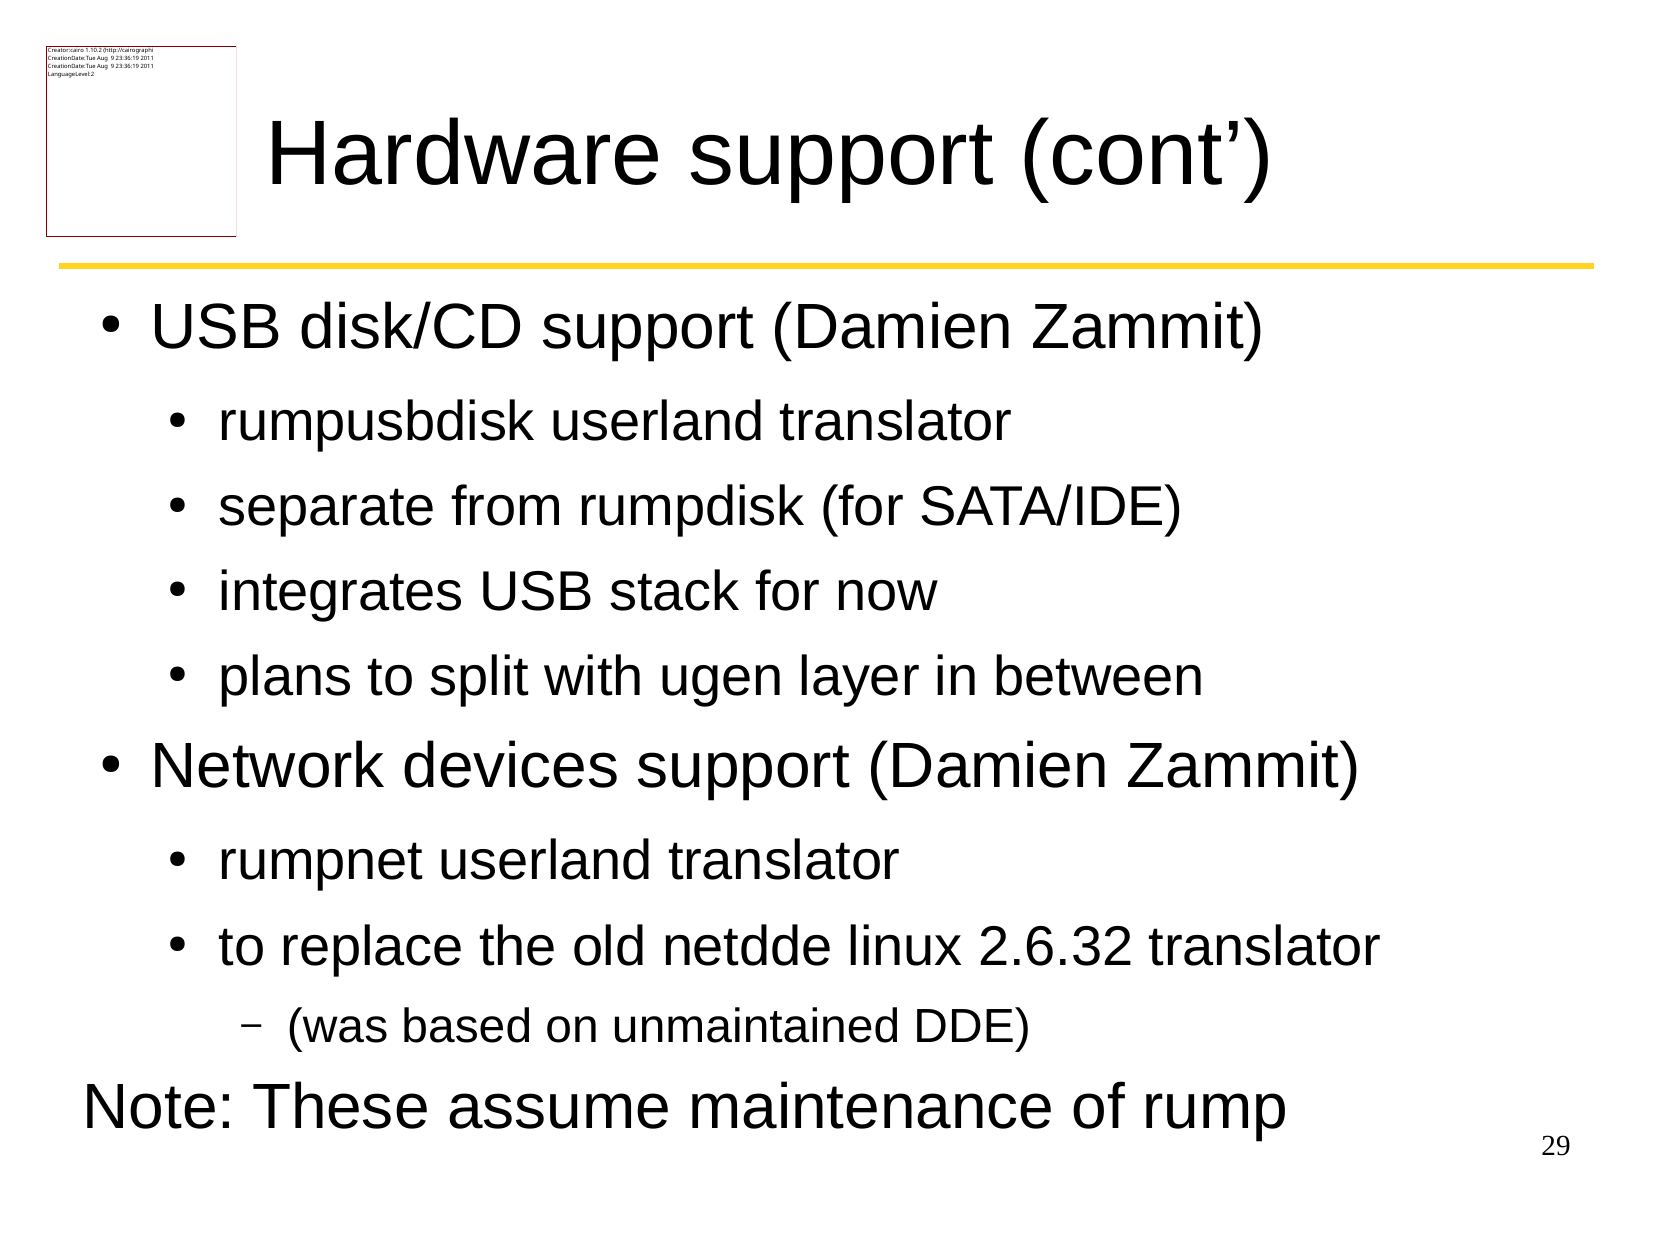

# Hardware support (cont’)
USB disk/CD support (Damien Zammit)
rumpusbdisk userland translator
separate from rumpdisk (for SATA/IDE)
integrates USB stack for now
plans to split with ugen layer in between
Network devices support (Damien Zammit)
rumpnet userland translator
to replace the old netdde linux 2.6.32 translator
(was based on unmaintained DDE)
Note: These assume maintenance of rump
29